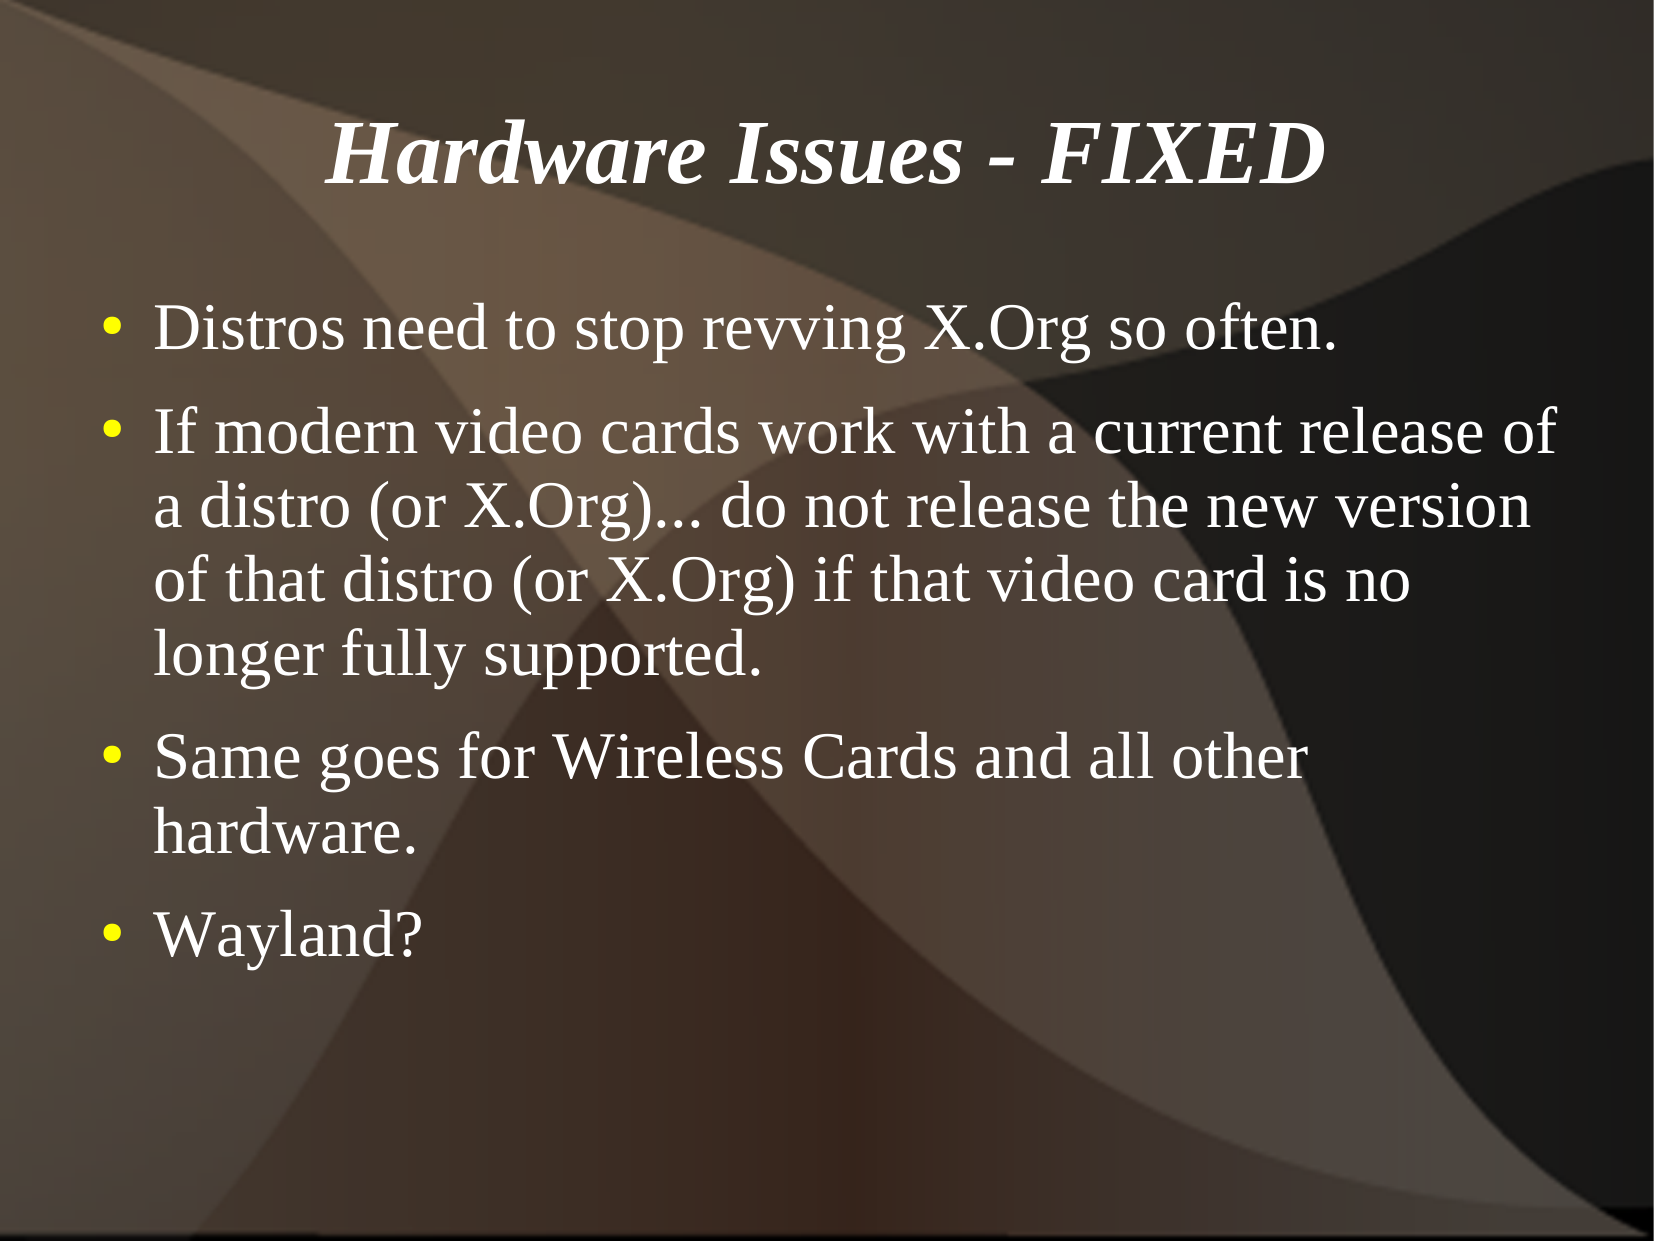

# Hardware Issues - FIXED
Distros need to stop revving X.Org so often.
If modern video cards work with a current release of a distro (or X.Org)... do not release the new version of that distro (or X.Org) if that video card is no longer fully supported.
Same goes for Wireless Cards and all other hardware.
Wayland?